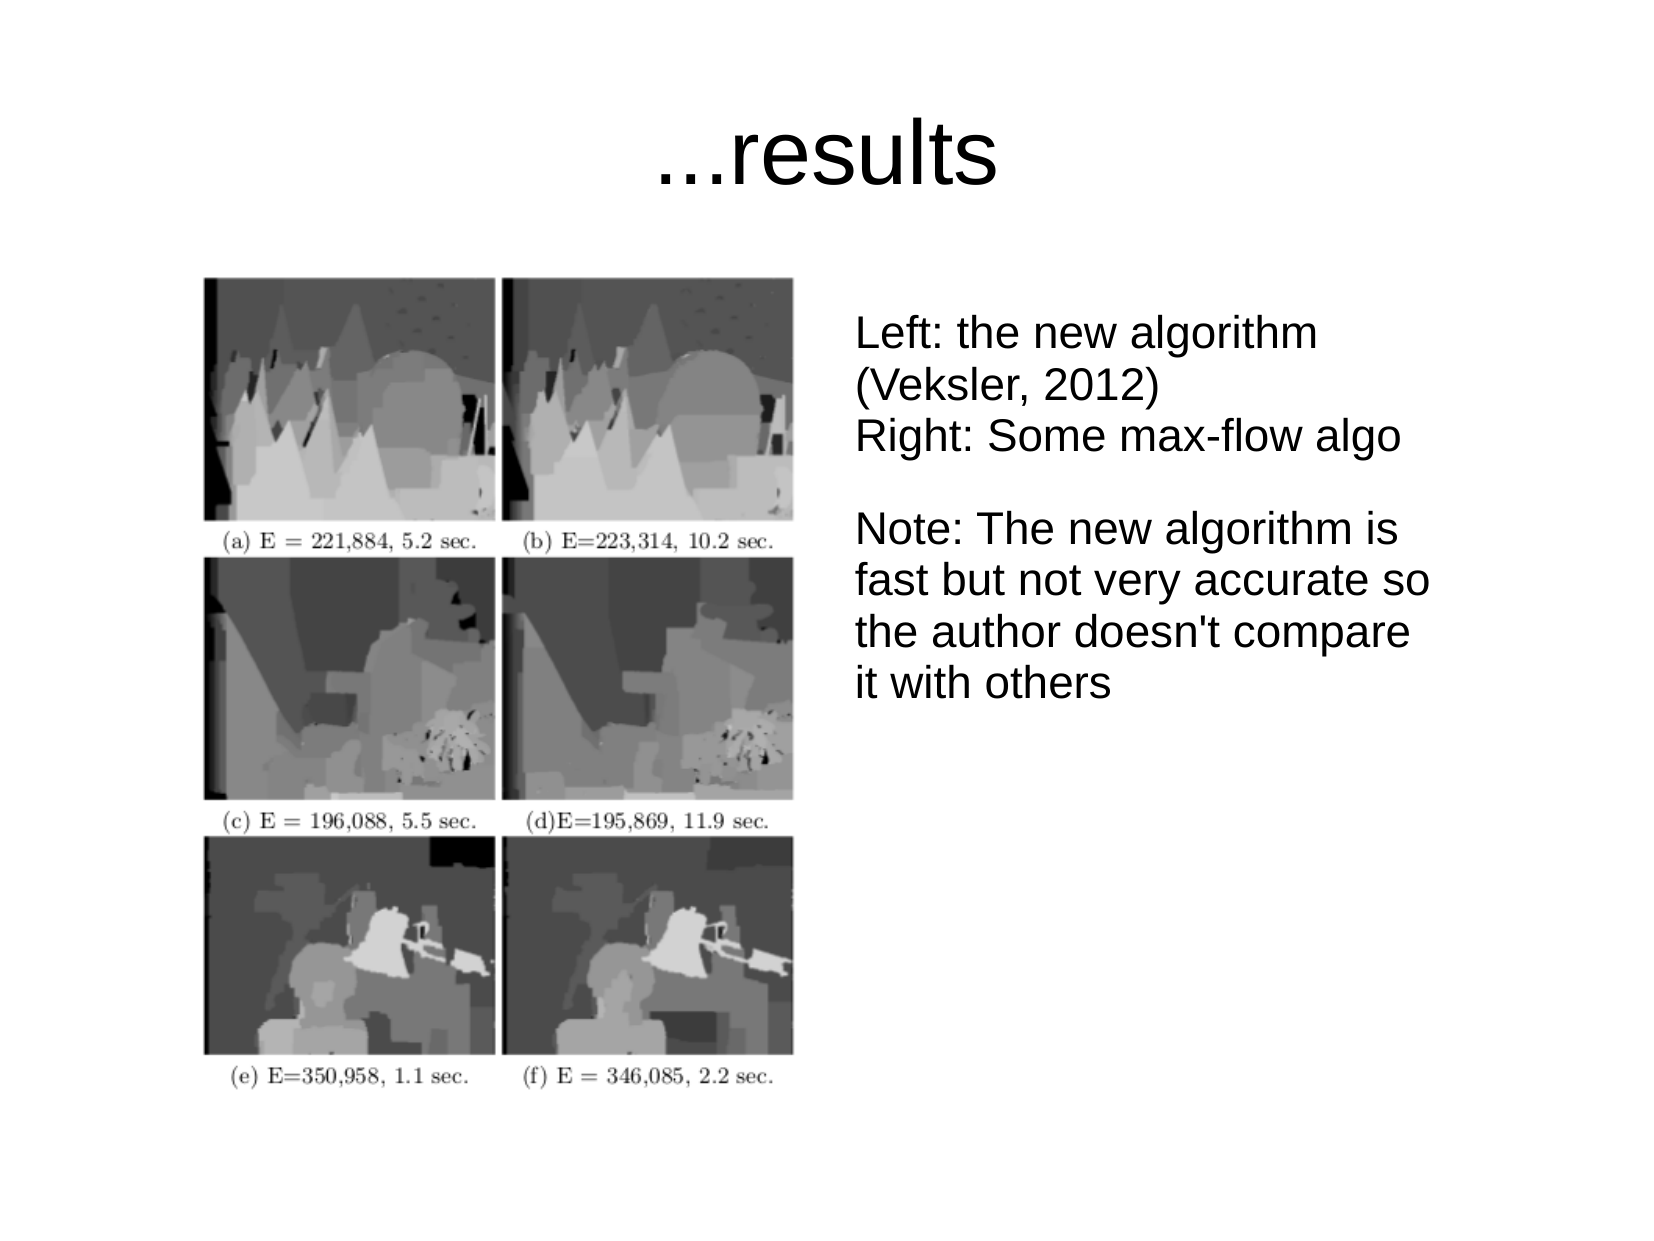

# ...results
Left: the new algorithm (Veksler, 2012)
Right: Some max-flow algo
Note: The new algorithm is fast but not very accurate so the author doesn't compare it with others